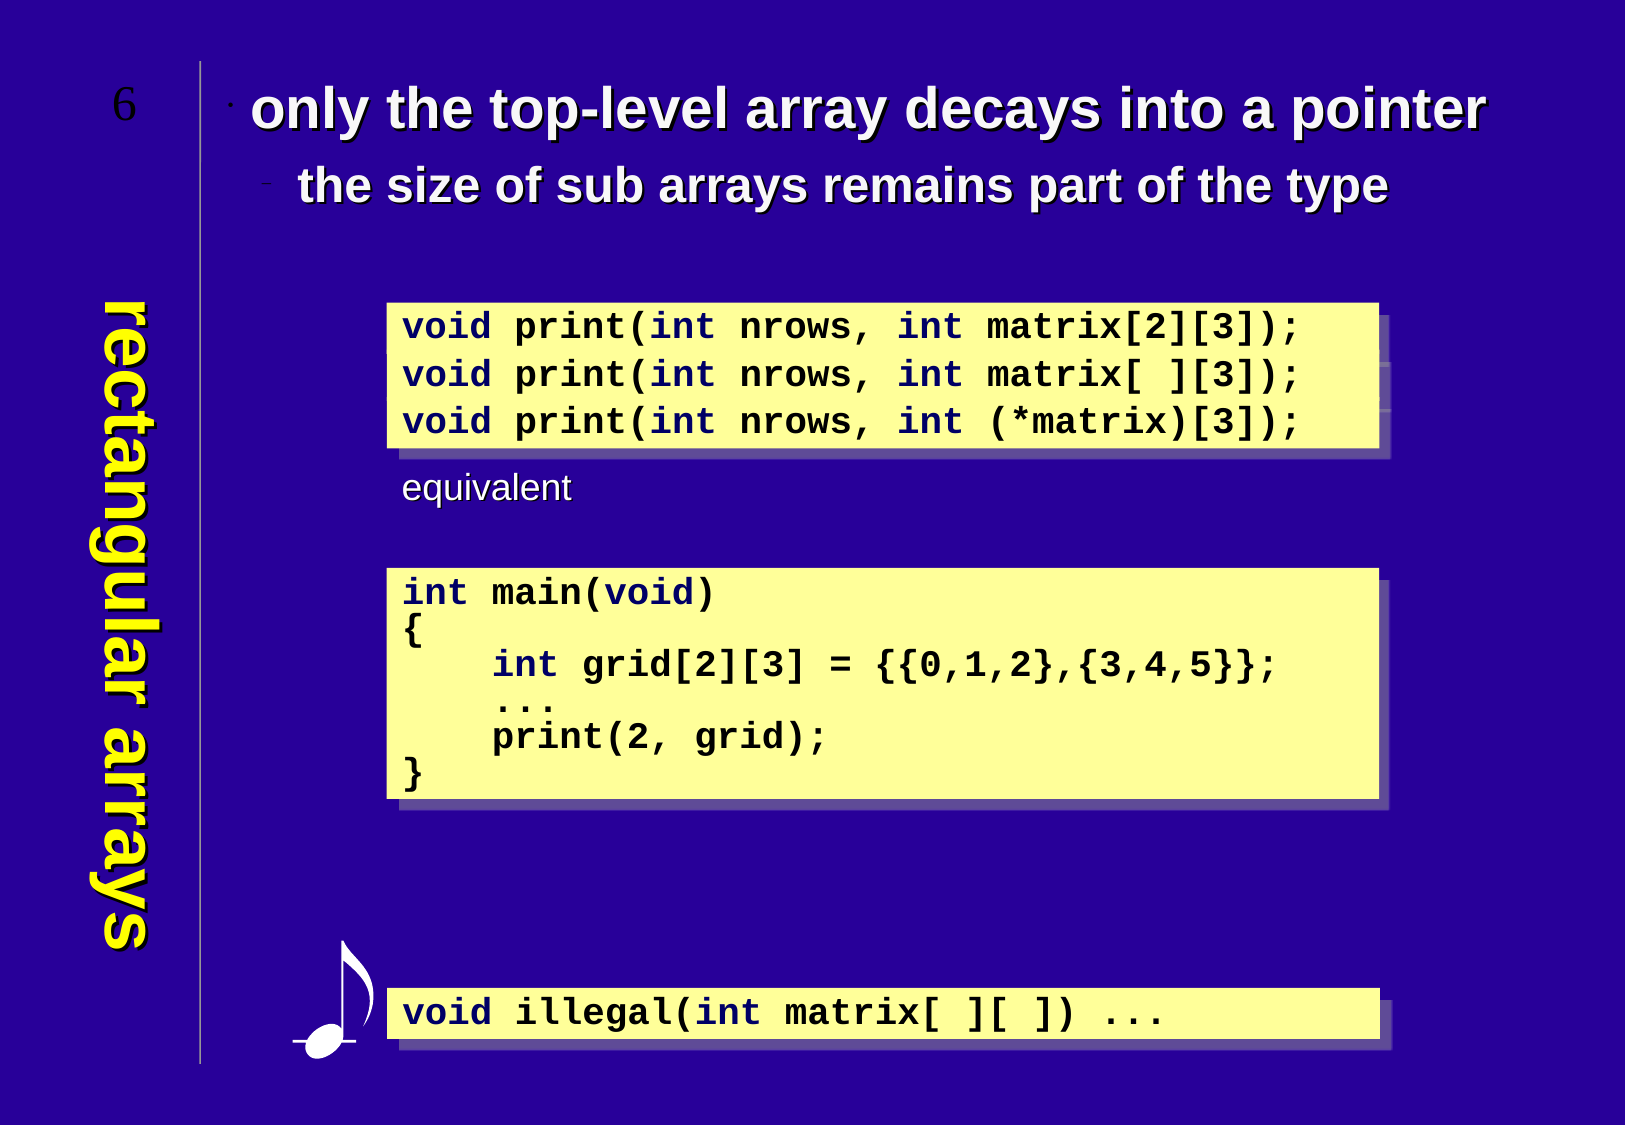

6
 only the top-level array decays into a pointer
the size of sub arrays remains part of the type
# rectangular arrays
void print(int nrows, int matrix[2][3]);
void print(int nrows, int matrix[ ][3]);
void print(int nrows, int (*matrix)[3]);
equivalent
int main(void)
{
 int grid[2][3] = {{0,1,2},{3,4,5}};
 ...
 print(2, grid);
}
void illegal(int matrix[ ][ ]) ...